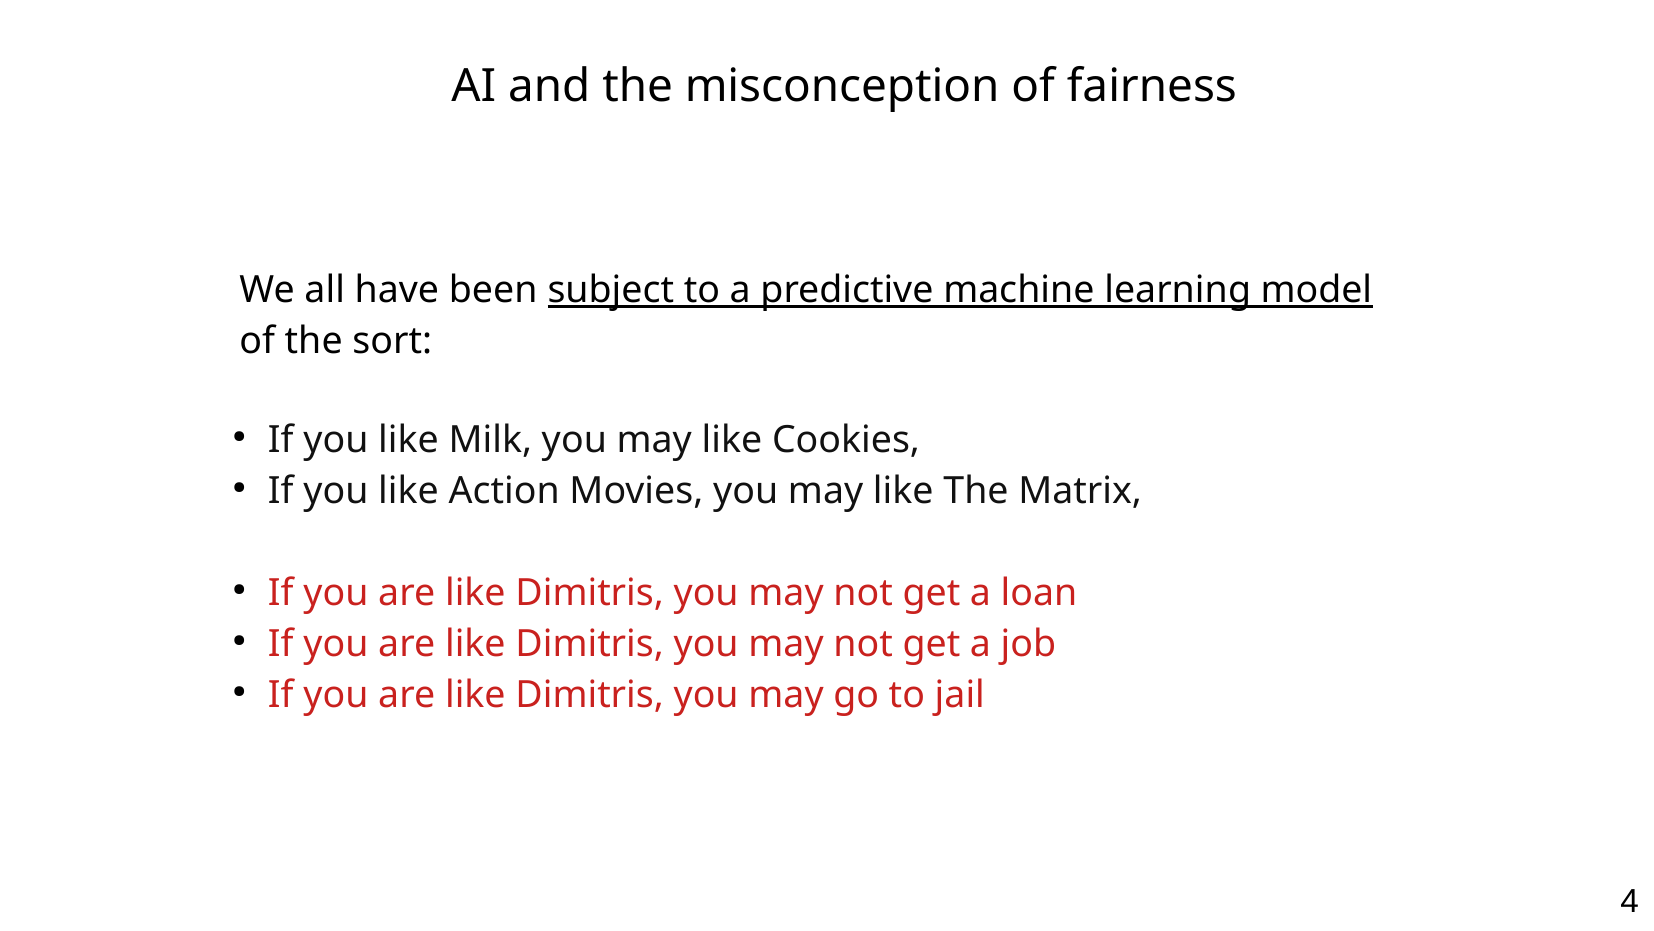

AI and the misconception of fairness
We all have been subject to a predictive machine learning model of the sort:
If you like Milk, you may like Cookies,
If you like Action Movies, you may like The Matrix,
If you are like Dimitris, you may not get a loan
If you are like Dimitris, you may not get a job
If you are like Dimitris, you may go to jail